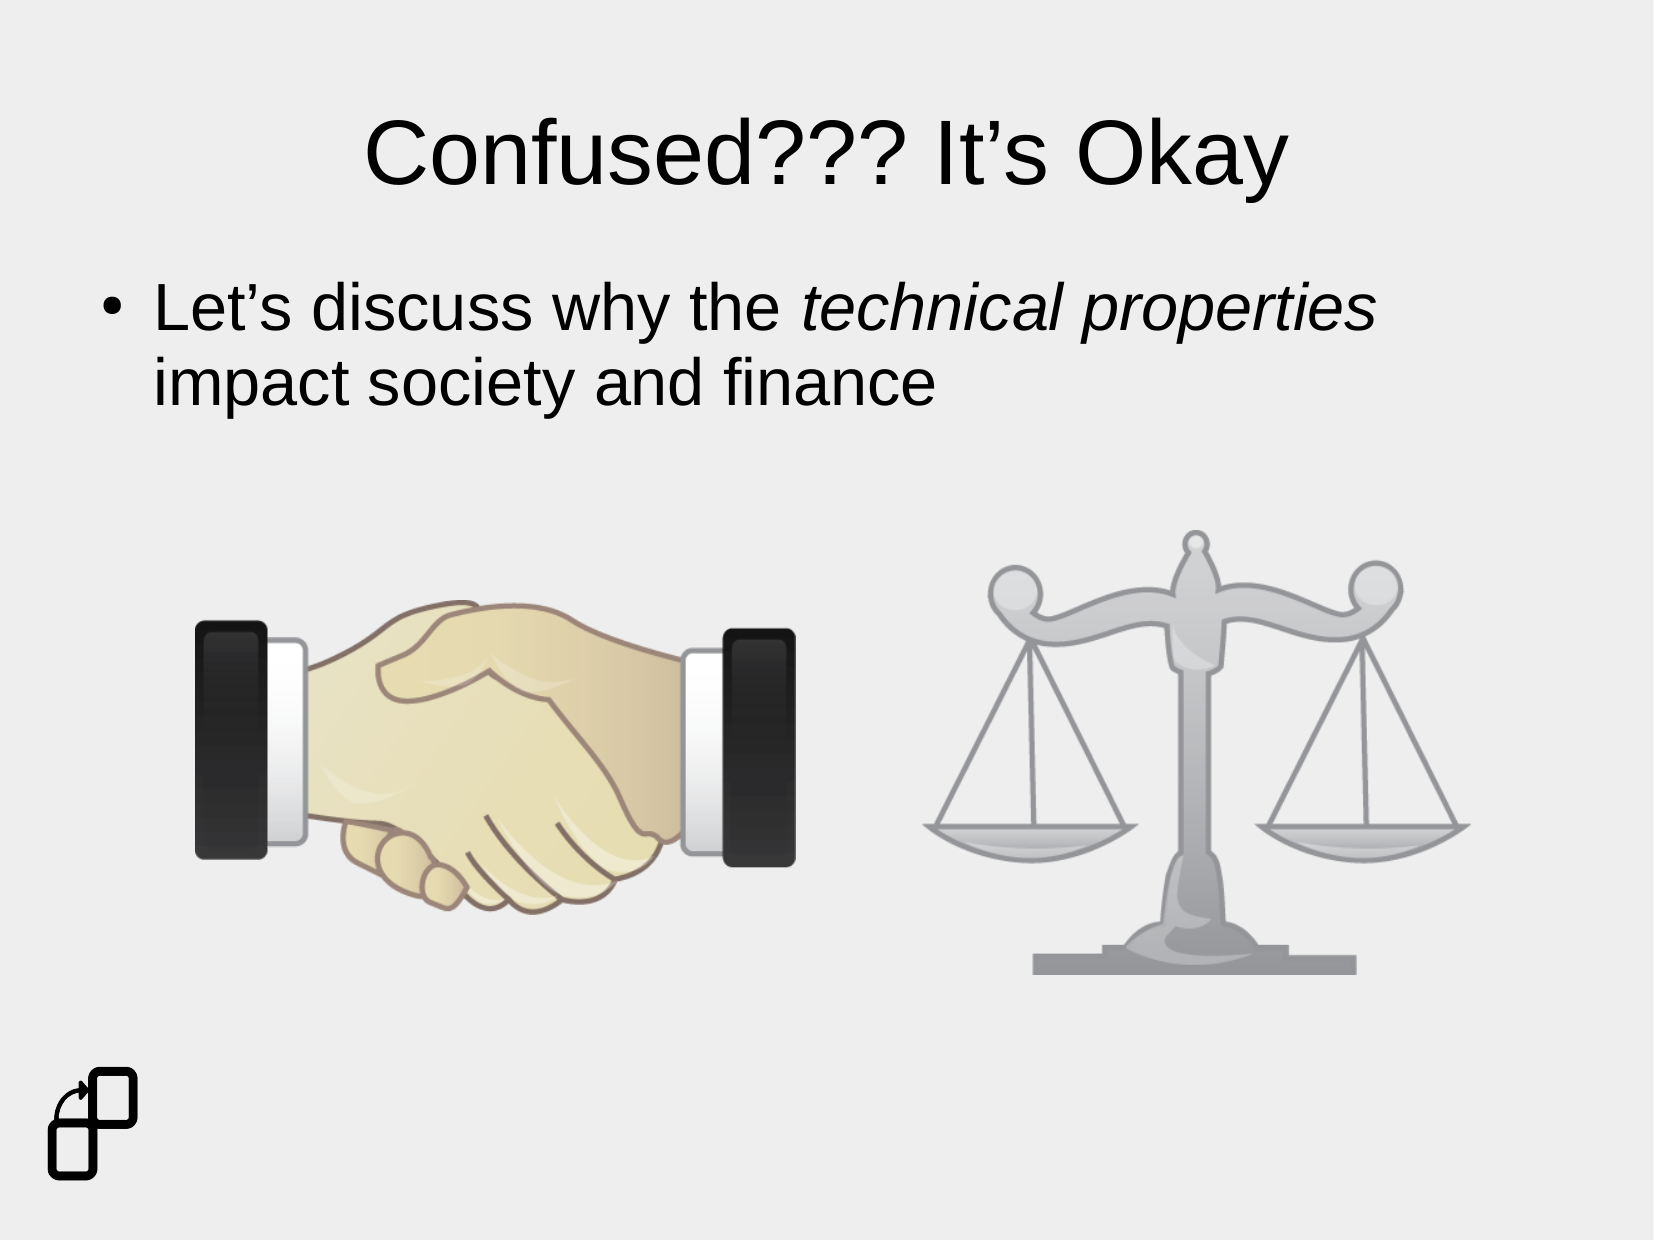

# Confused??? It’s Okay
Let’s discuss why the technical properties impact society and finance